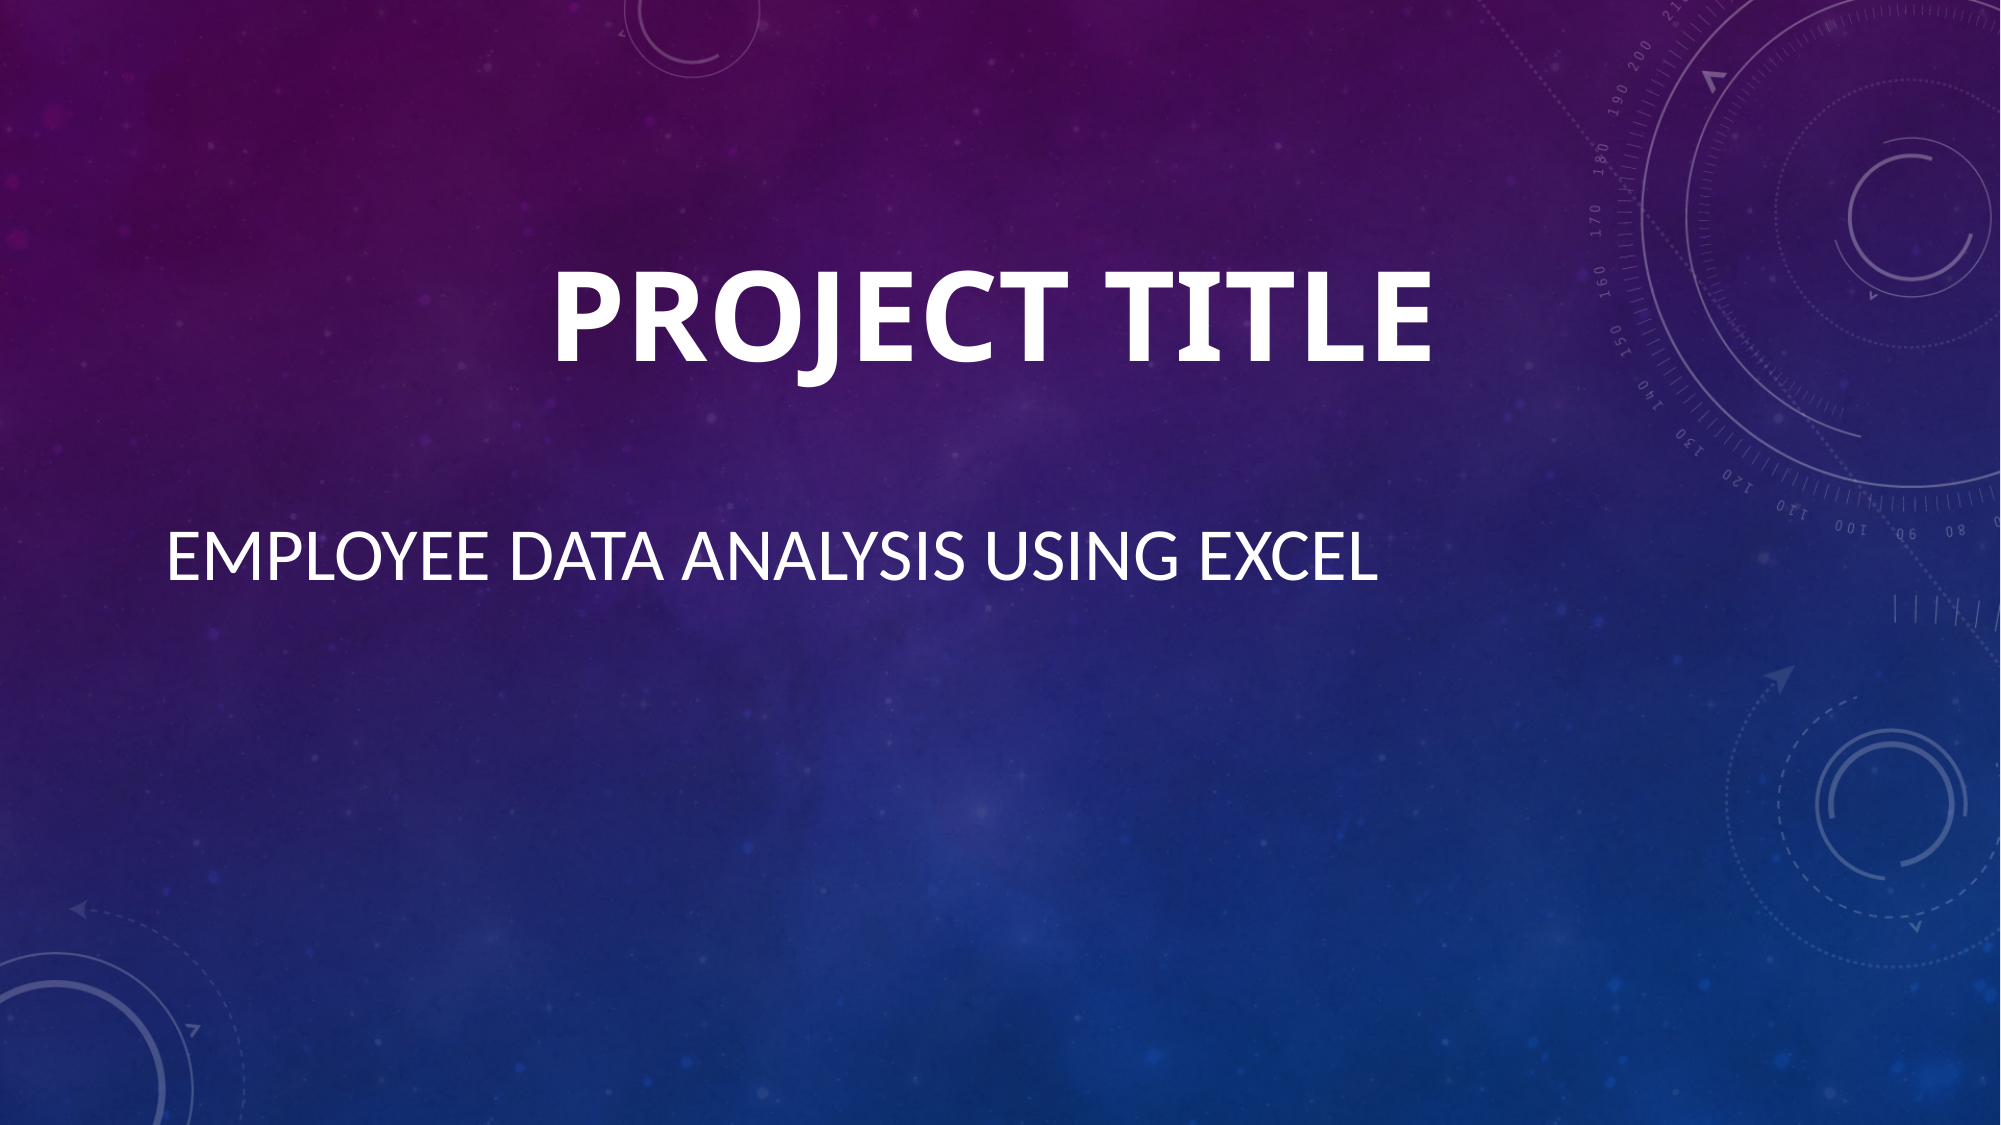

# PROJECT TITLE
 EMPLOYEE DATA ANALYSIS USING EXCEL